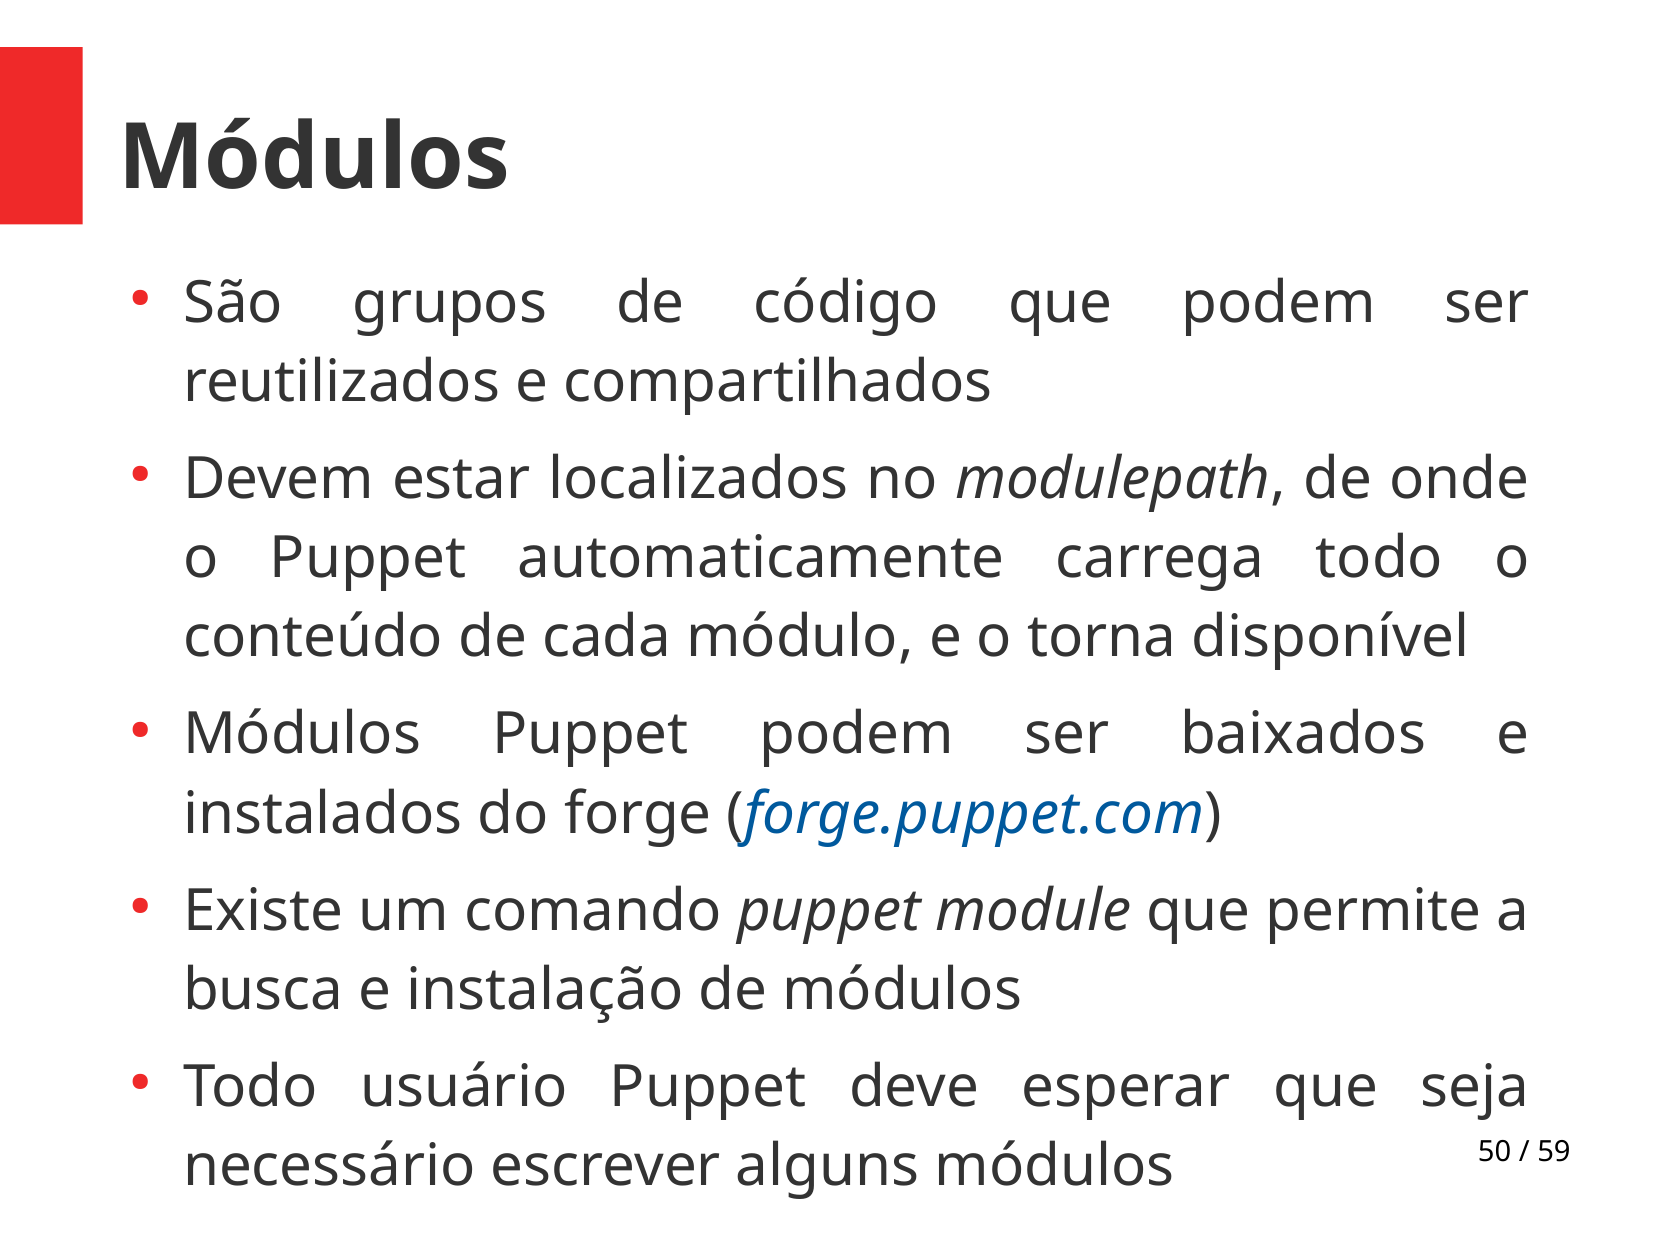

# Módulos
São grupos de código que podem ser reutilizados e compartilhados
Devem estar localizados no modulepath, de onde o Puppet automaticamente carrega todo o conteúdo de cada módulo, e o torna disponível
Módulos Puppet podem ser baixados e instalados do forge (forge.puppet.com)
Existe um comando puppet module que permite a busca e instalação de módulos
Todo usuário Puppet deve esperar que seja necessário escrever alguns módulos
50